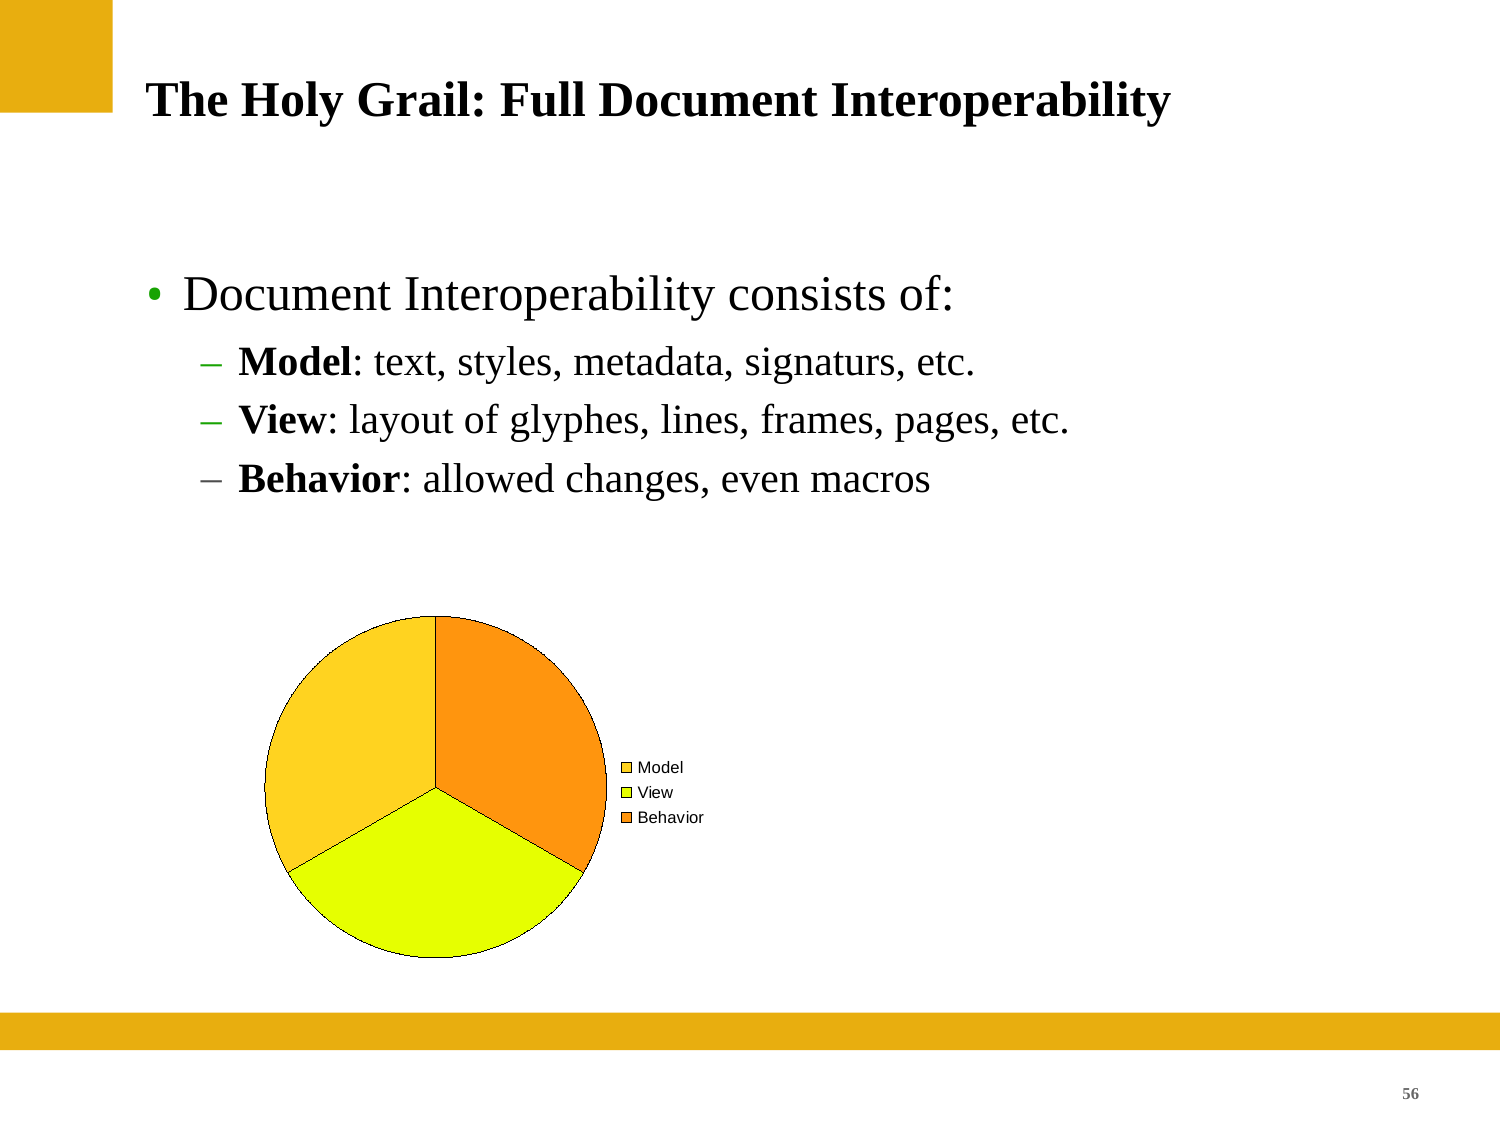

# The Holy Grail: Full Document Interoperability
Document Interoperability consists of:
Model: text, styles, metadata, signaturs, etc.
View: layout of glyphes, lines, frames, pages, etc.
Behavior: allowed changes, even macros
### Chart
| Category | Column 1 | Column 2 | Column 3 |
|---|---|---|---|
| Model | 30.0 | 0.0 | 0.0 |
| View | 30.0 | 0.0 | 0.0 |
| Behavior | 30.0 | 0.0 | 0.0 |